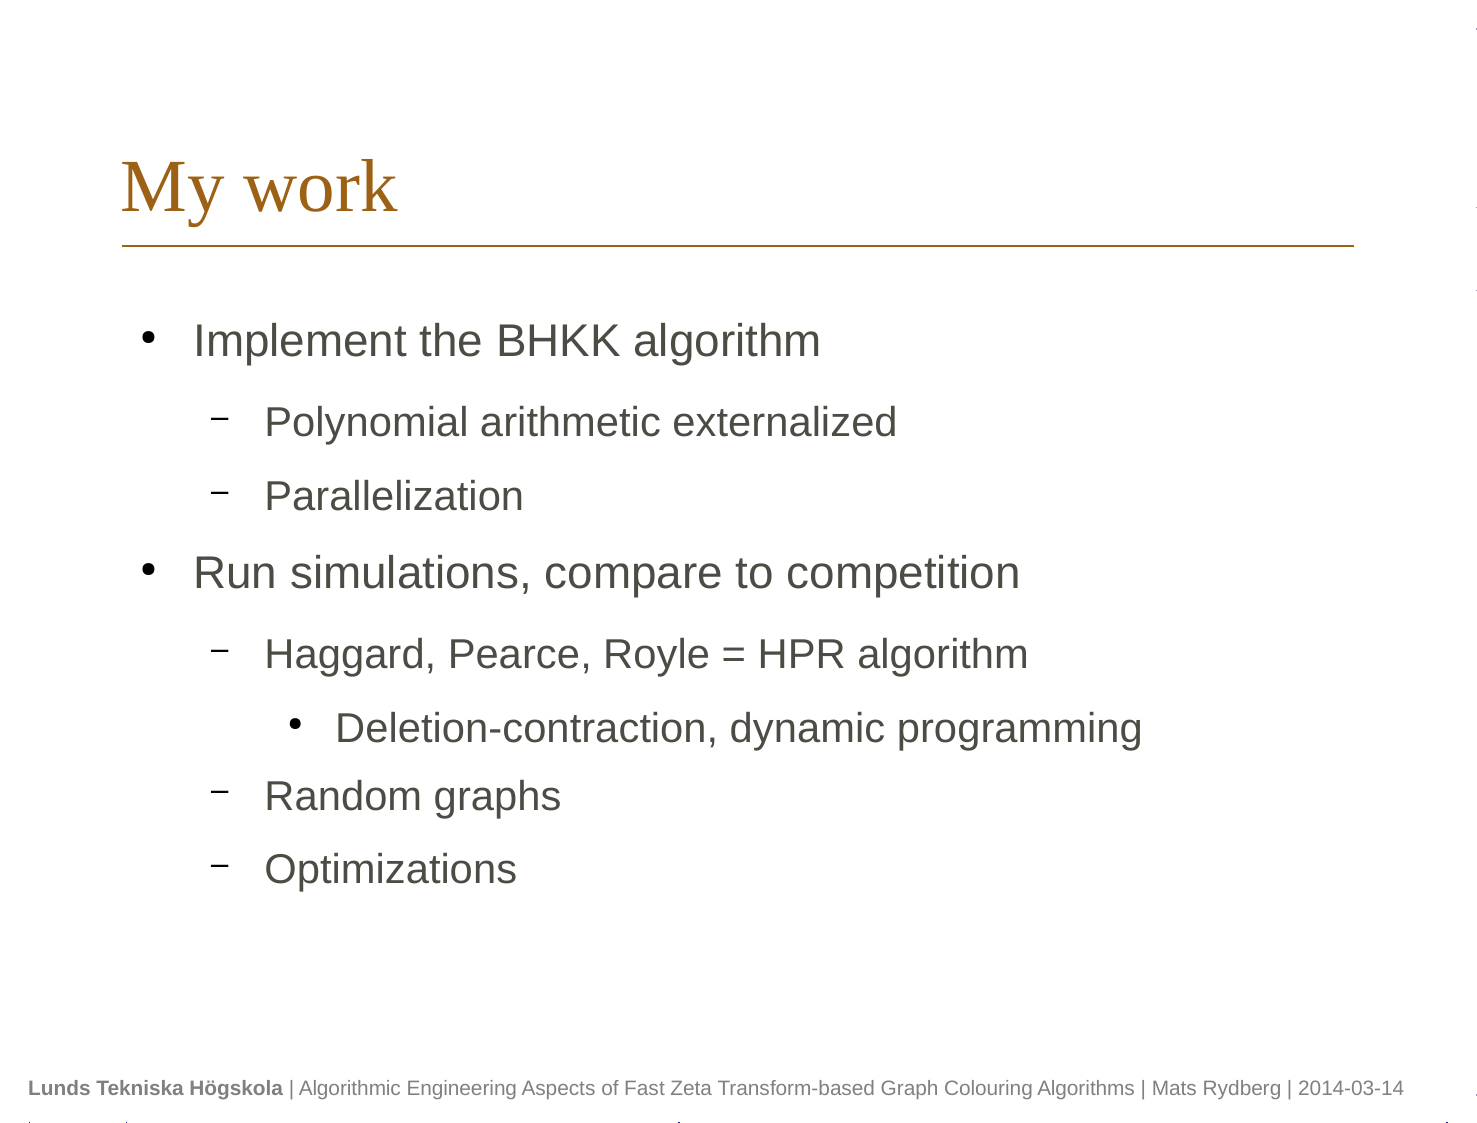

# My work
Implement the BHKK algorithm
Polynomial arithmetic externalized
Parallelization
Run simulations, compare to competition
Haggard, Pearce, Royle = HPR algorithm
Deletion-contraction, dynamic programming
Random graphs
Optimizations